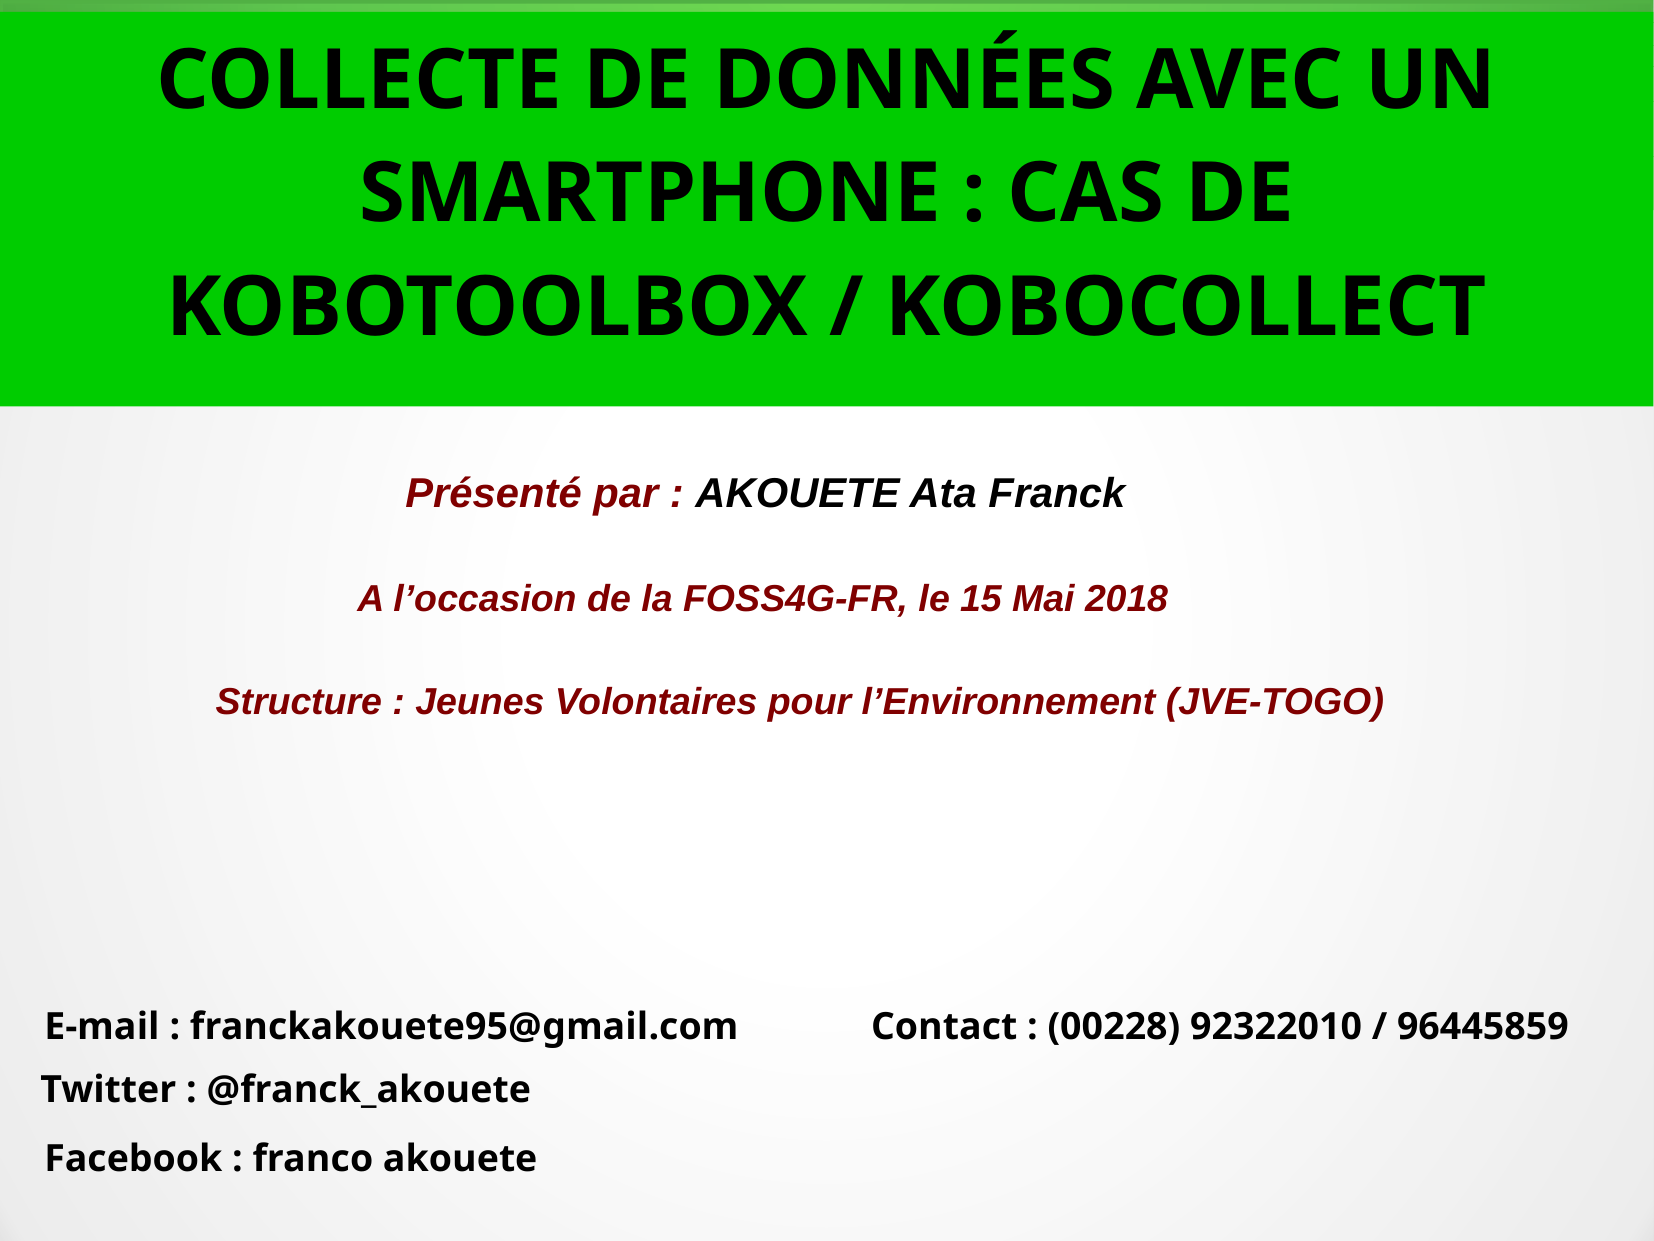

COLLECTE DE DONNÉES AVEC UN SMARTPHONE : CAS DE KOBOTOOLBOX / KOBOCOLLECT
Présenté par : AKOUETE Ata Franck
A l’occasion de la FOSS4G-FR, le 15 Mai 2018
Structure : Jeunes Volontaires pour l’Environnement (JVE-TOGO)
E-mail : franckakouete95@gmail.com
Contact : (00228) 92322010 / 96445859
Twitter : @franck_akouete
Facebook : franco akouete